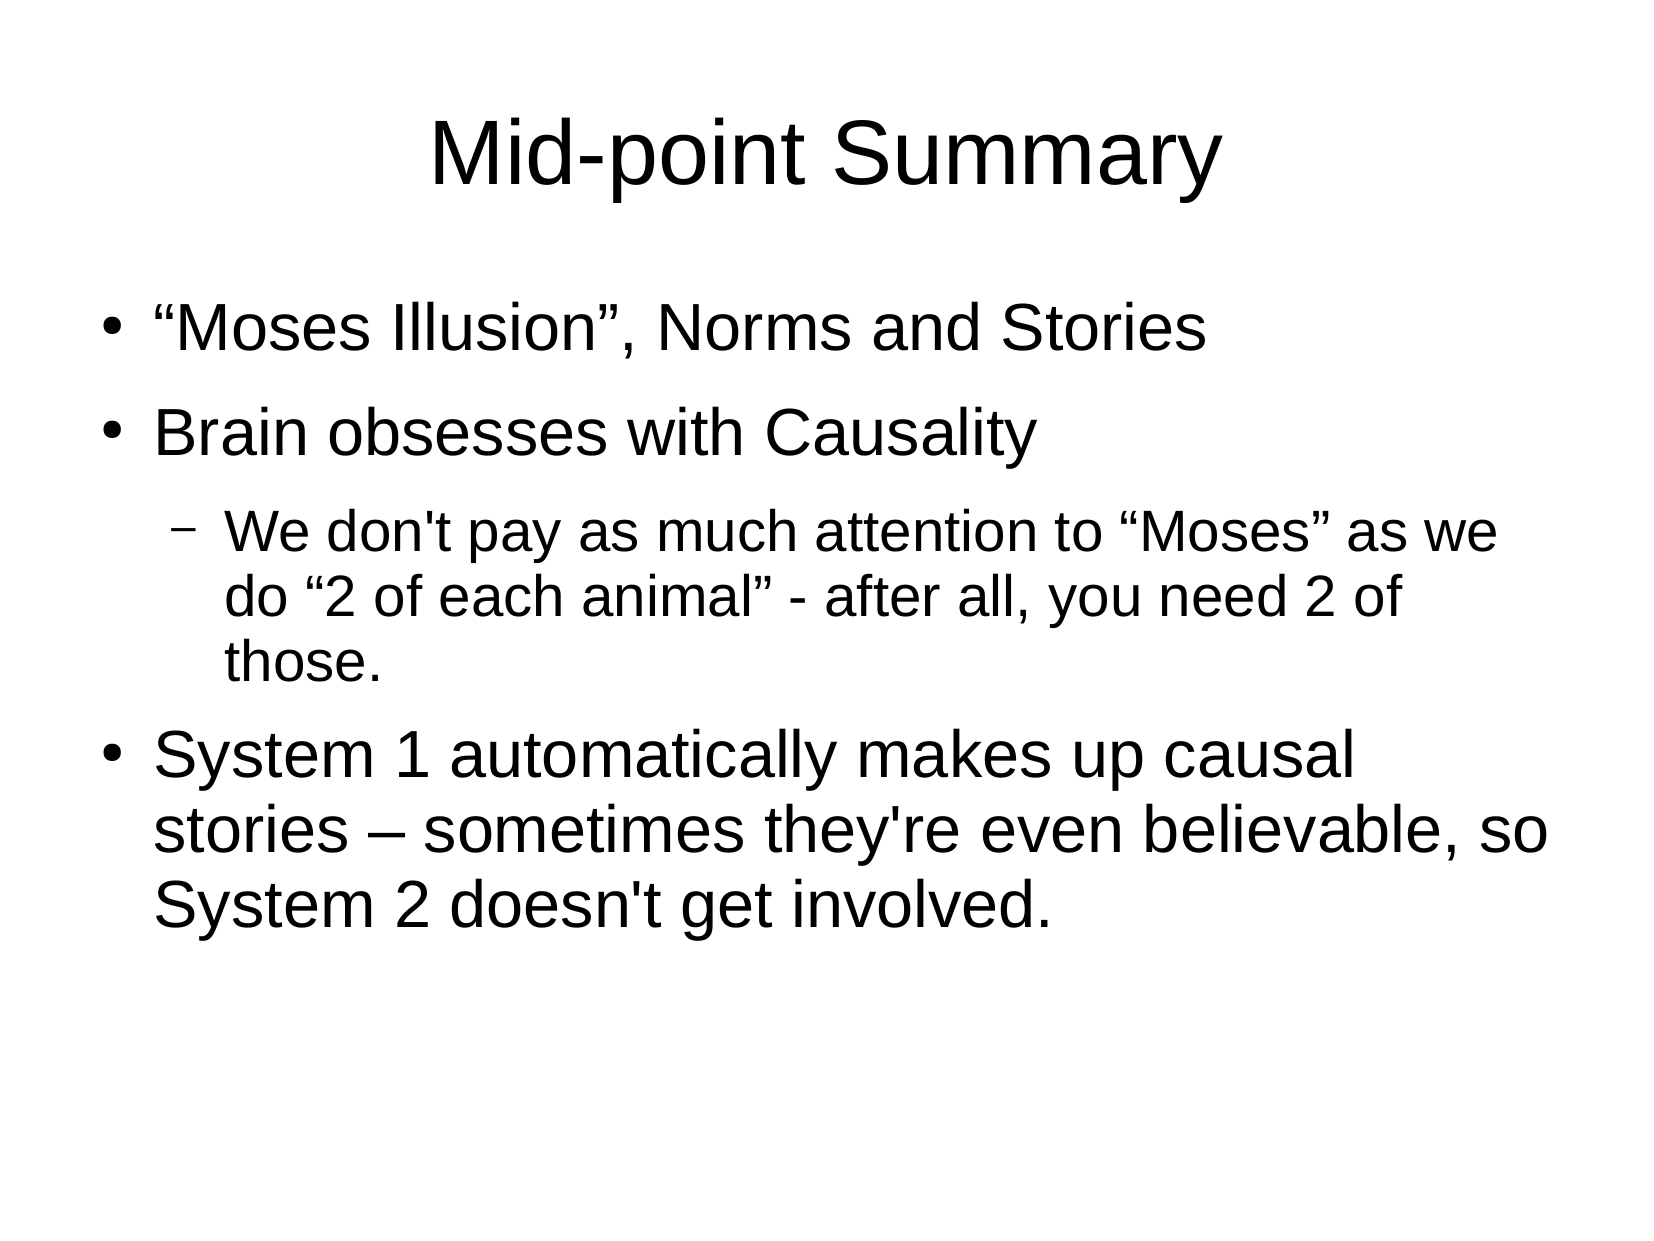

# Mid-point Summary
“Moses Illusion”, Norms and Stories
Brain obsesses with Causality
We don't pay as much attention to “Moses” as we do “2 of each animal” - after all, you need 2 of those.
System 1 automatically makes up causal stories – sometimes they're even believable, so System 2 doesn't get involved.